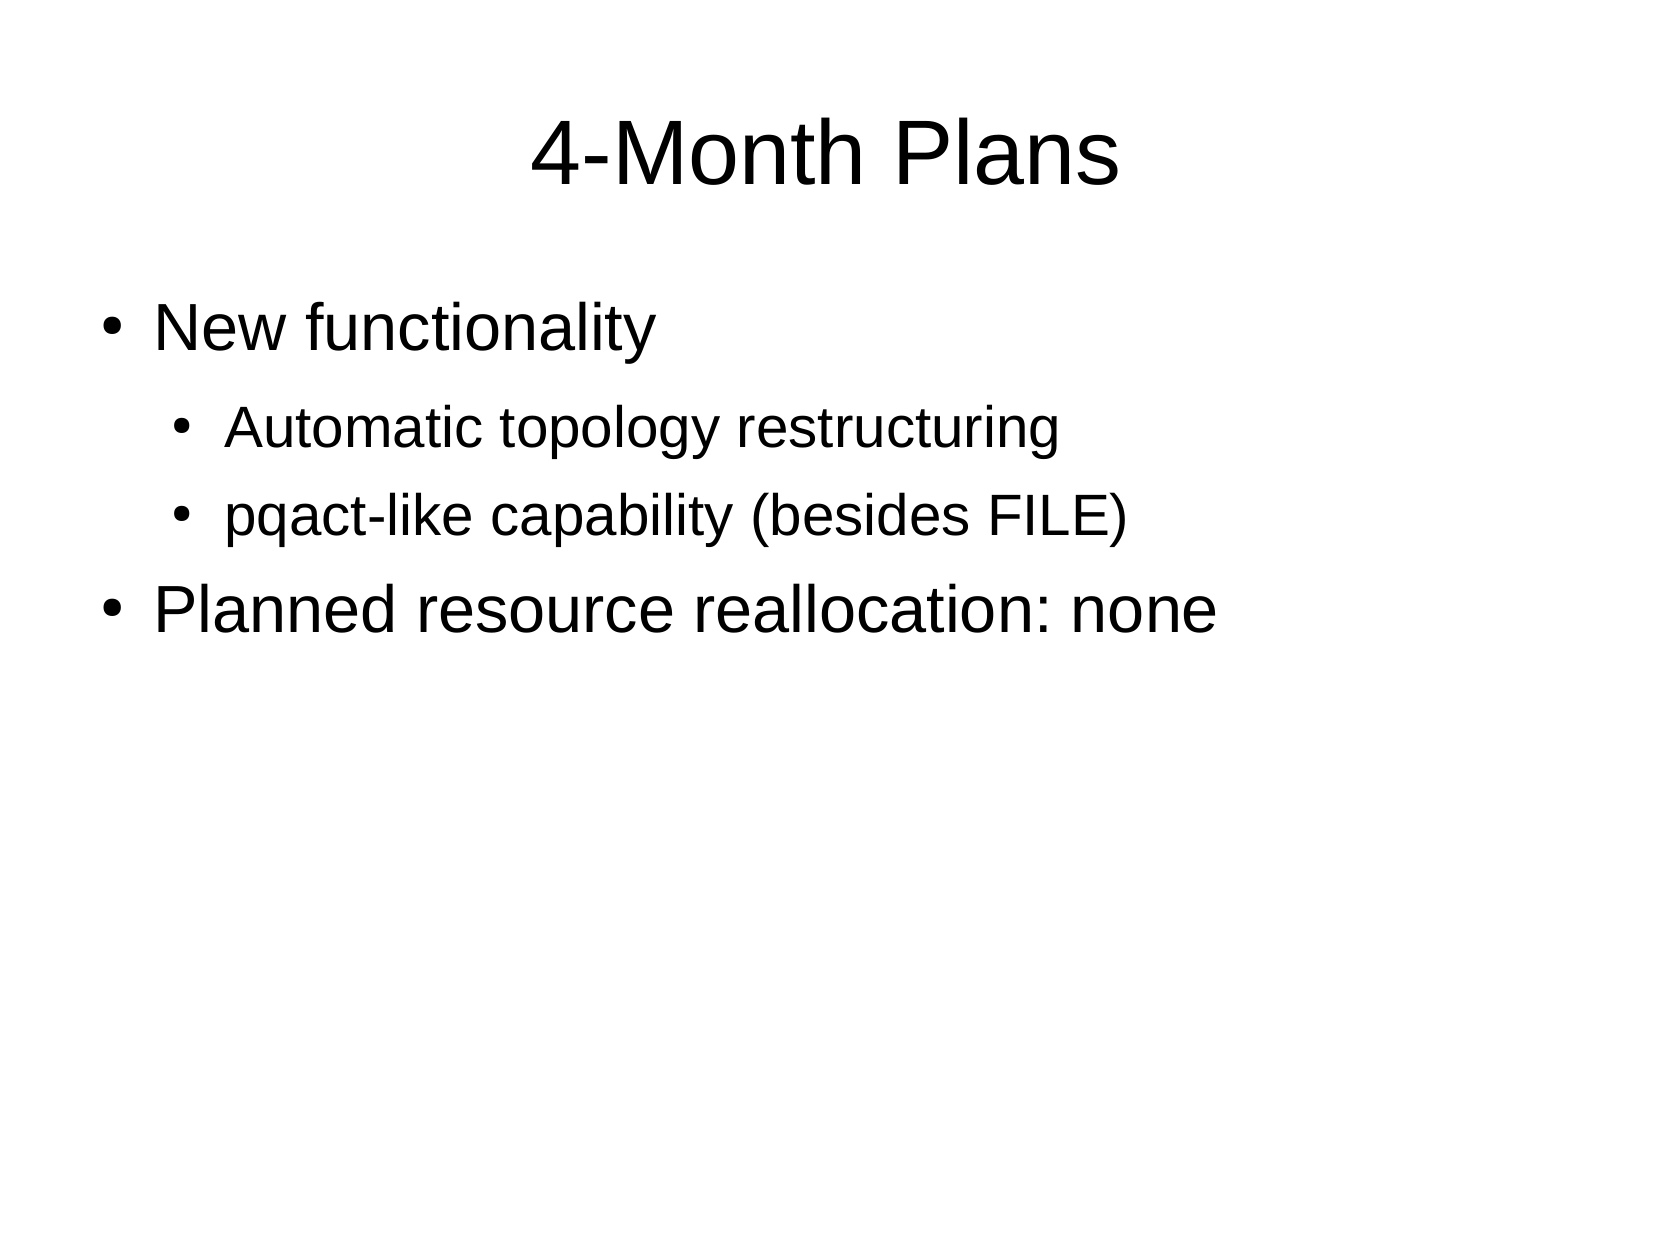

# 4-Month Plans
New functionality
Automatic topology restructuring
pqact-like capability (besides FILE)
Planned resource reallocation: none